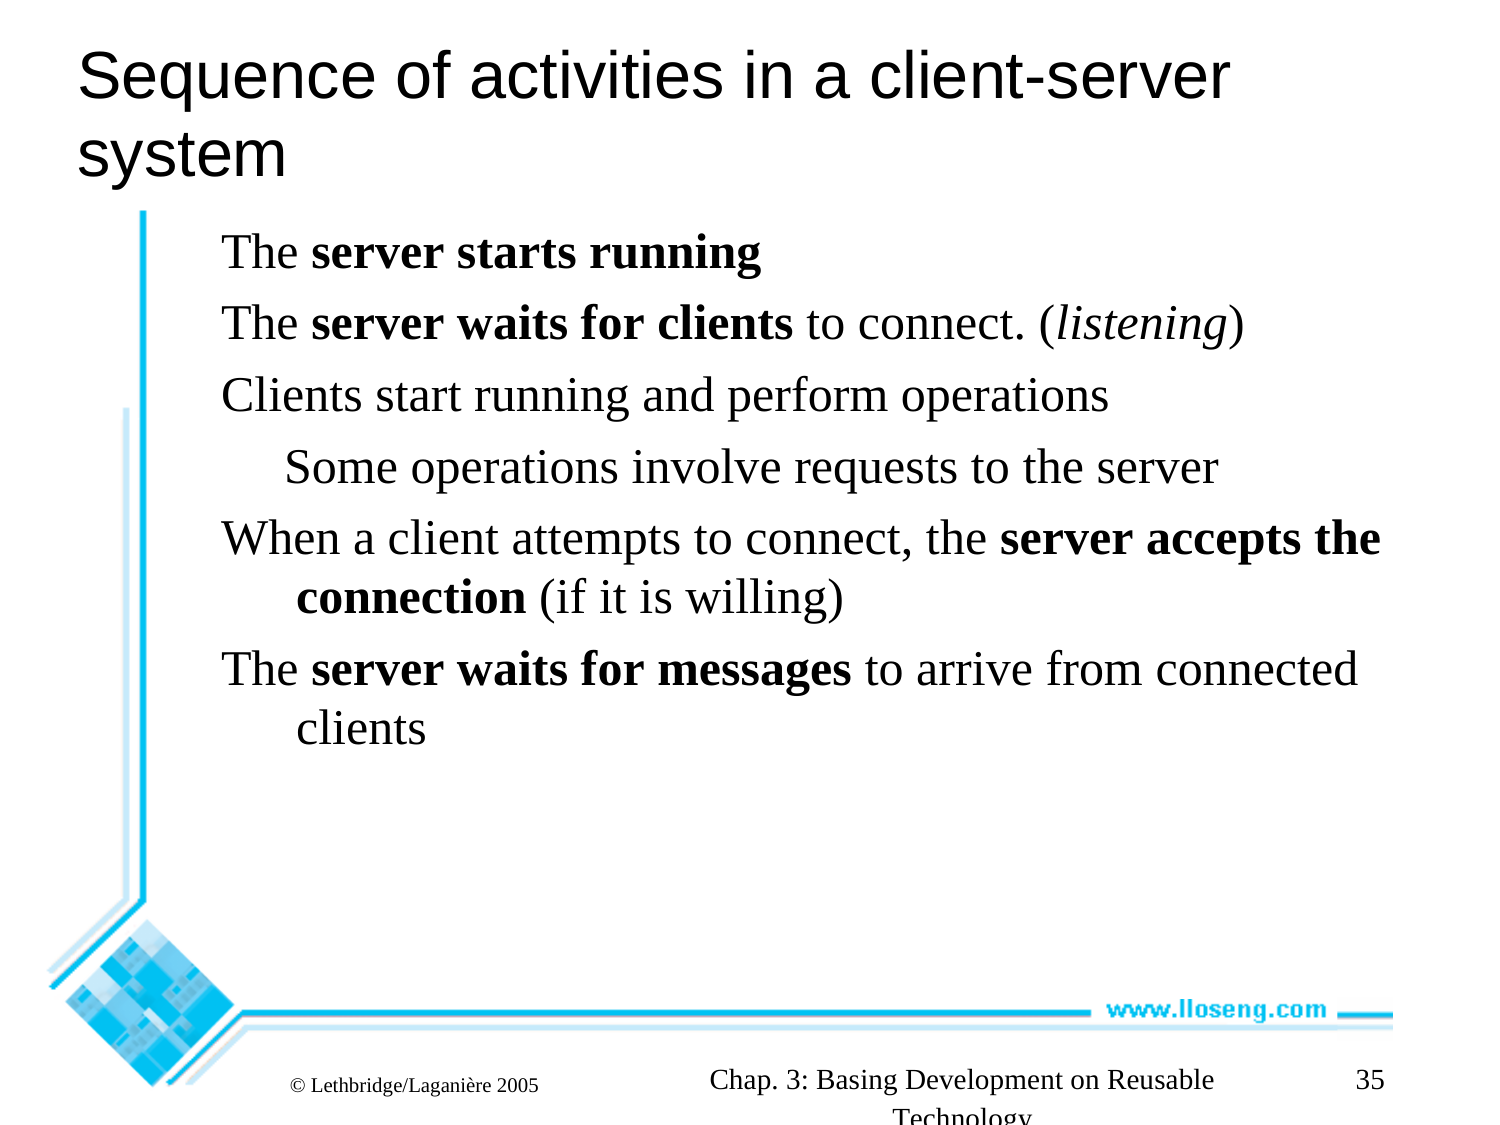

# Sequence of activities in a client-server system
The server starts running
The server waits for clients to connect. (listening)
Clients start running and perform operations
Some operations involve requests to the server
When a client attempts to connect, the server accepts the connection (if it is willing)
The server waits for messages to arrive from connected clients
Chap. 3: Basing Development on Reusable Technology
© Lethbridge/Laganière 2005